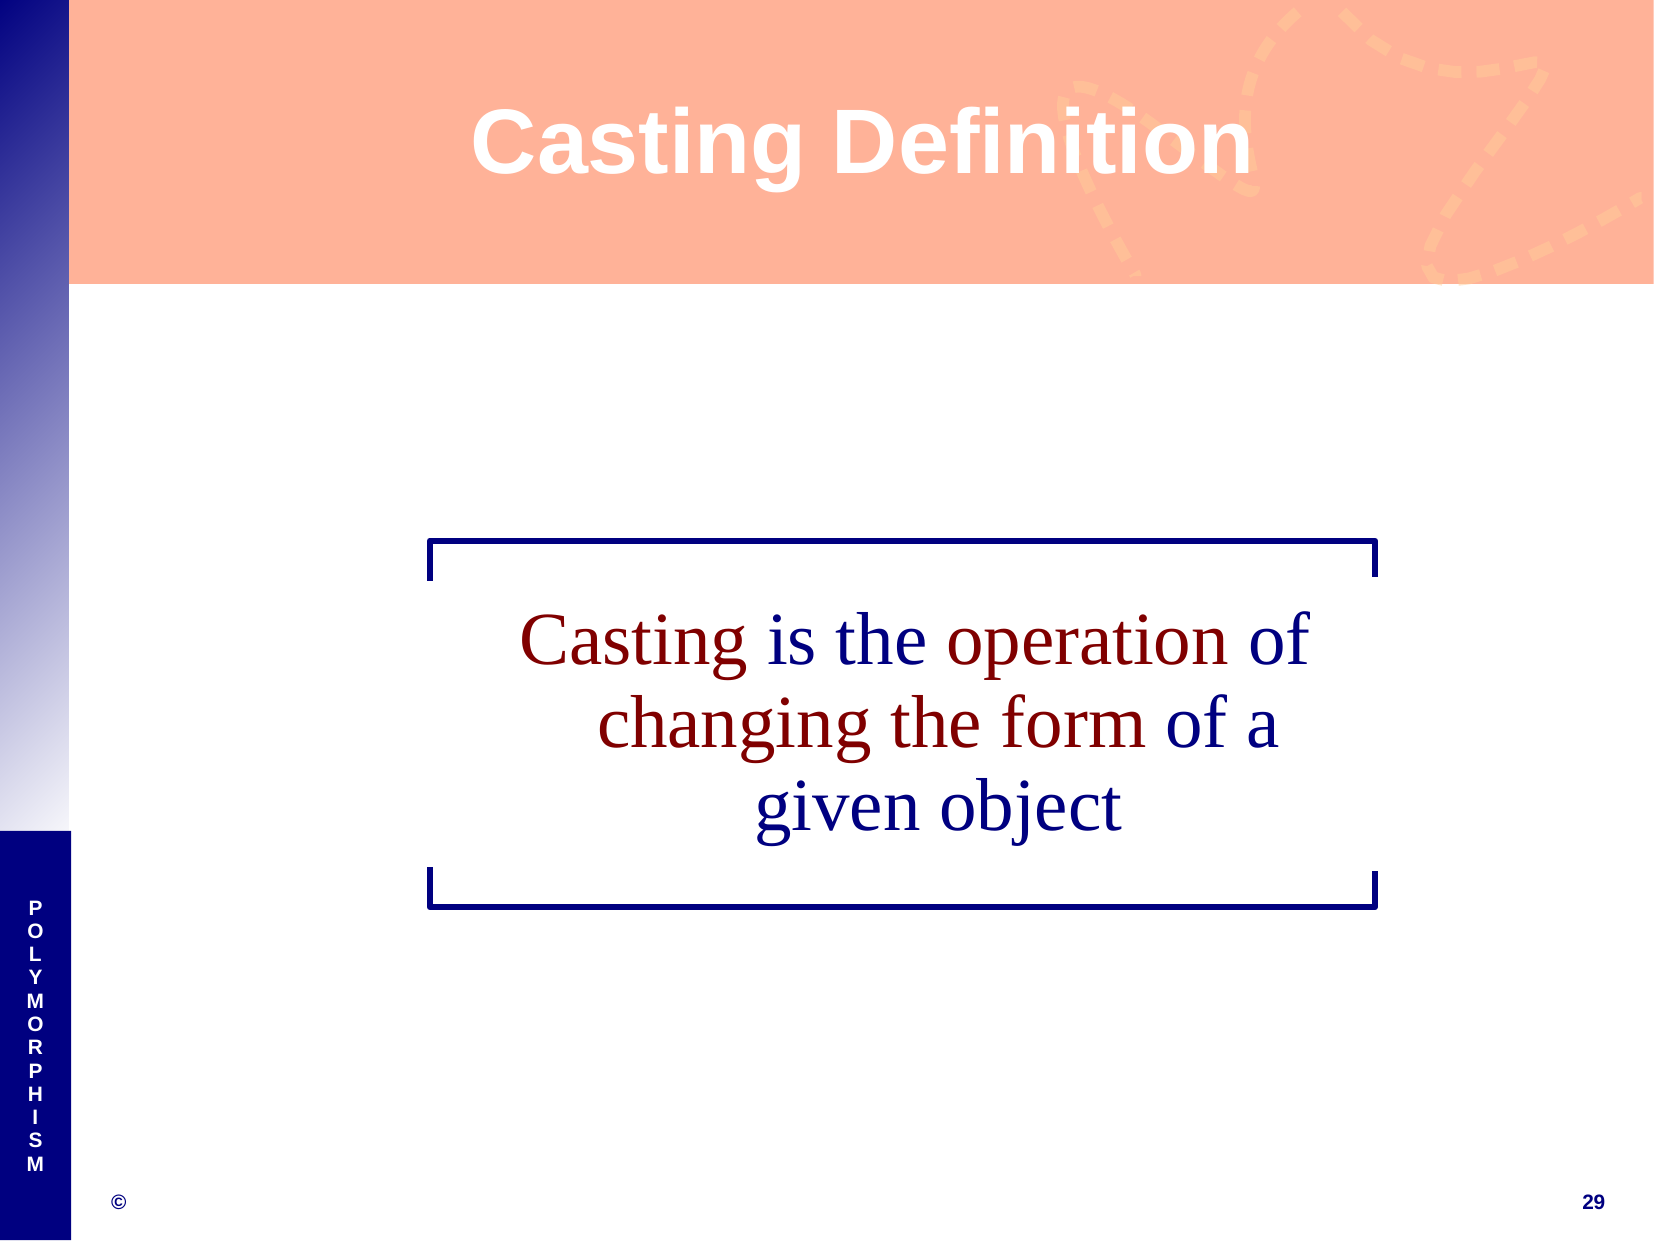

# Casting Definition
Casting is the operation of changing the form of a given object
P
O
L
Y
M
O
R
P
H
I
S
M